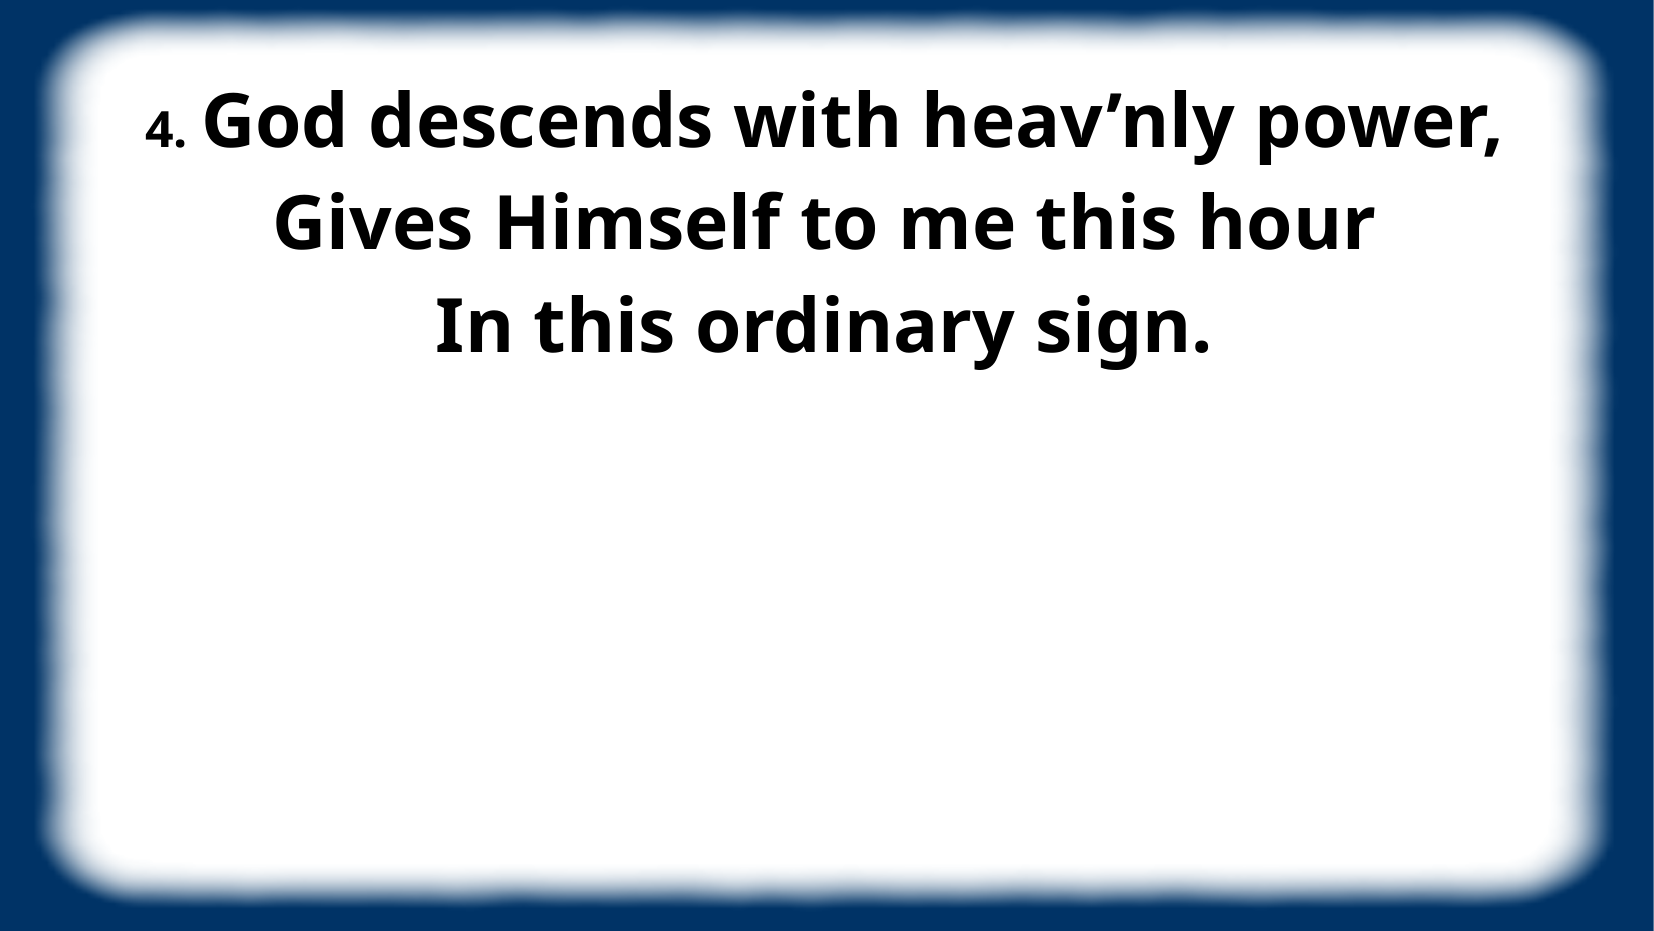

4. God descends with heav’nly power,
Gives Himself to me this hour
In this ordinary sign.